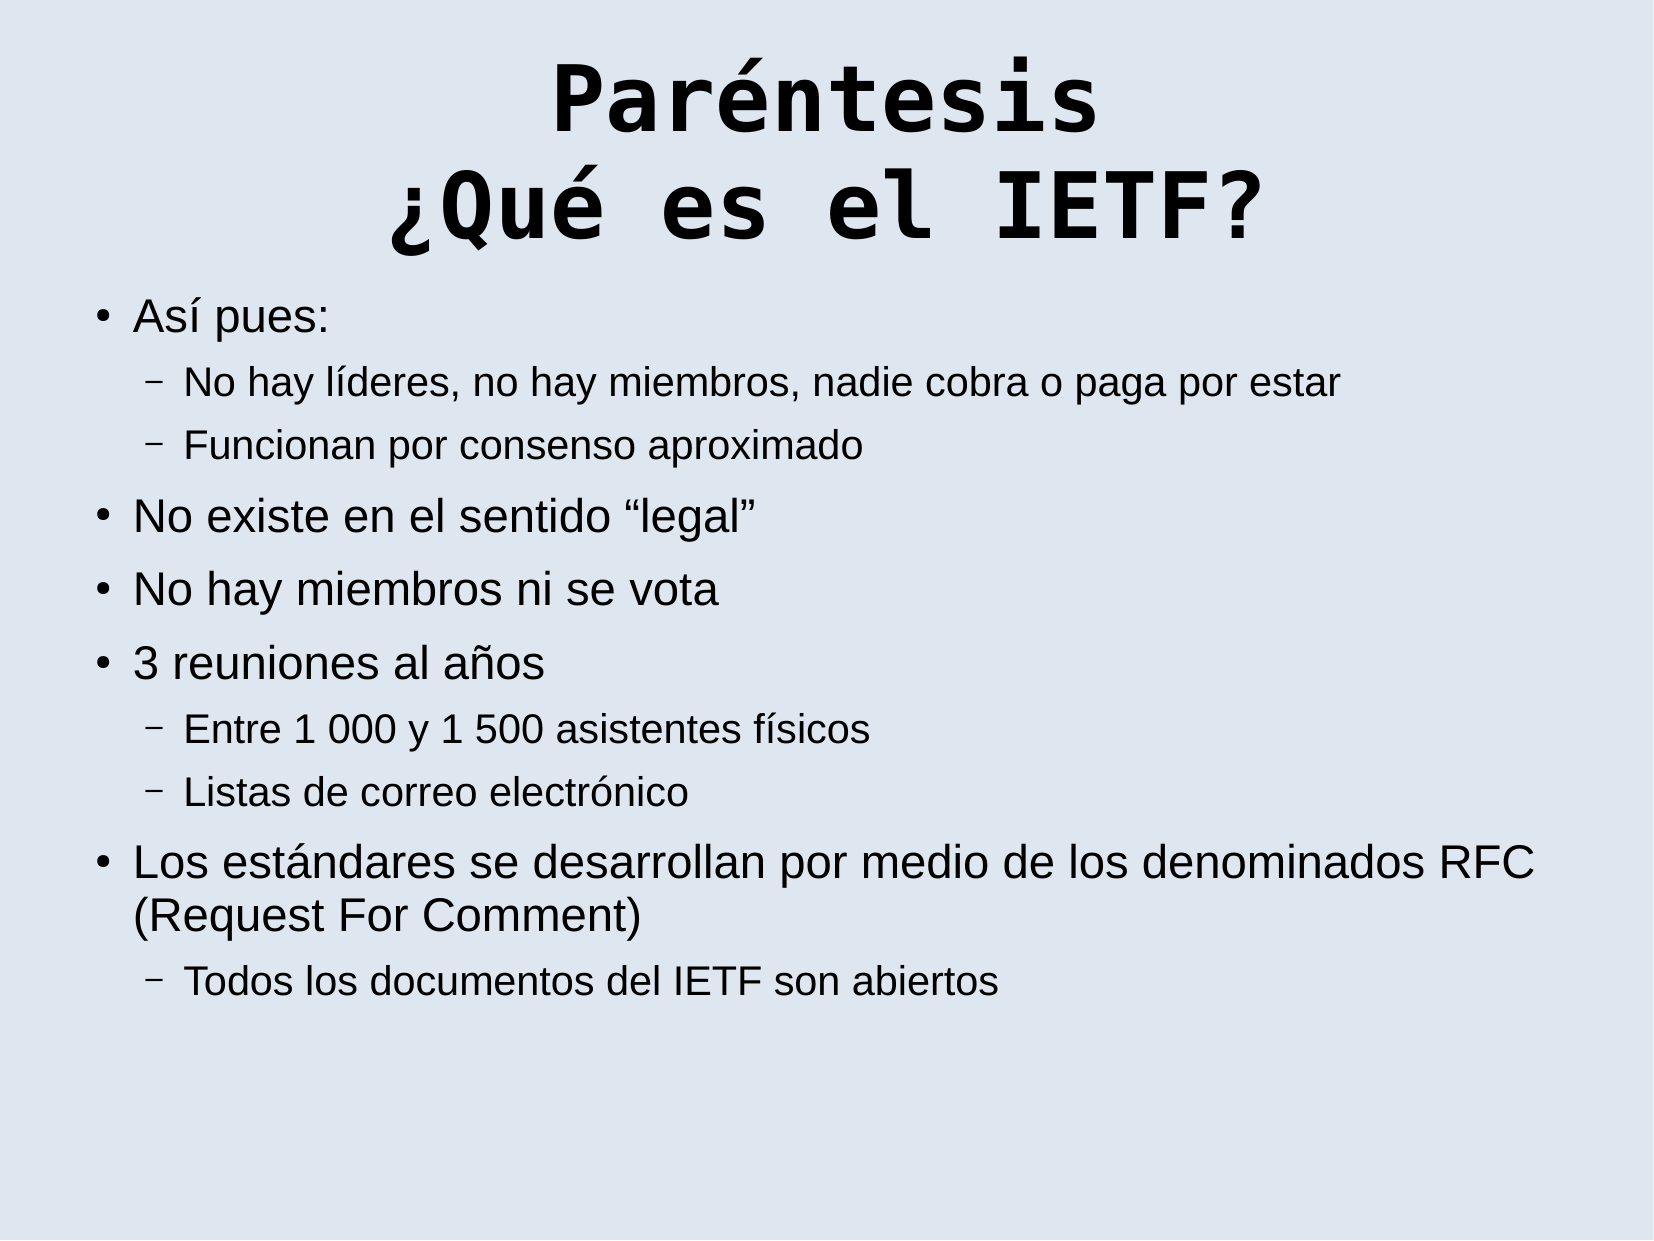

# Paréntesis ¿Qué es el IETF?
Así pues:
No hay líderes, no hay miembros, nadie cobra o paga por estar
Funcionan por consenso aproximado
No existe en el sentido “legal”
No hay miembros ni se vota
3 reuniones al años
Entre 1 000 y 1 500 asistentes físicos
Listas de correo electrónico
Los estándares se desarrollan por medio de los denominados RFC (Request For Comment)
Todos los documentos del IETF son abiertos